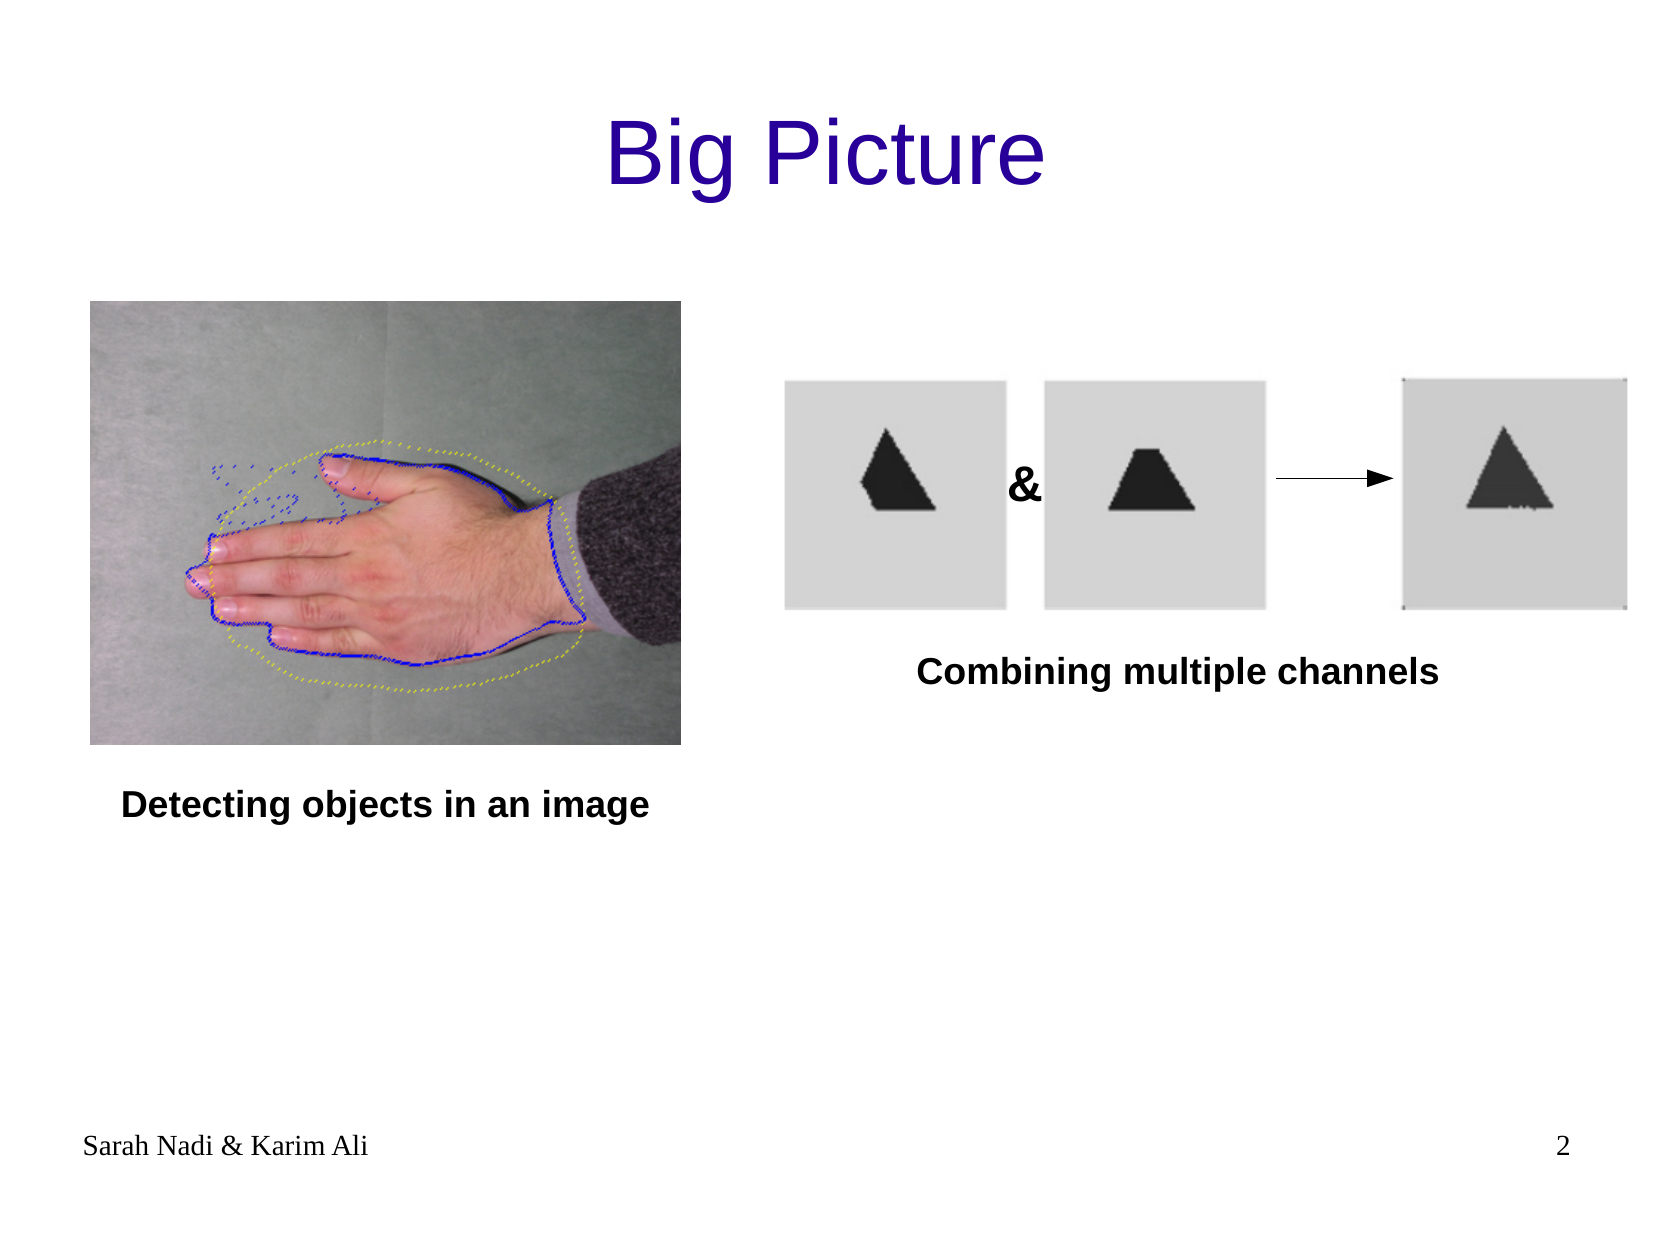

# Big Picture
&
Combining multiple channels
Detecting objects in an image
Sarah Nadi & Karim Ali
2